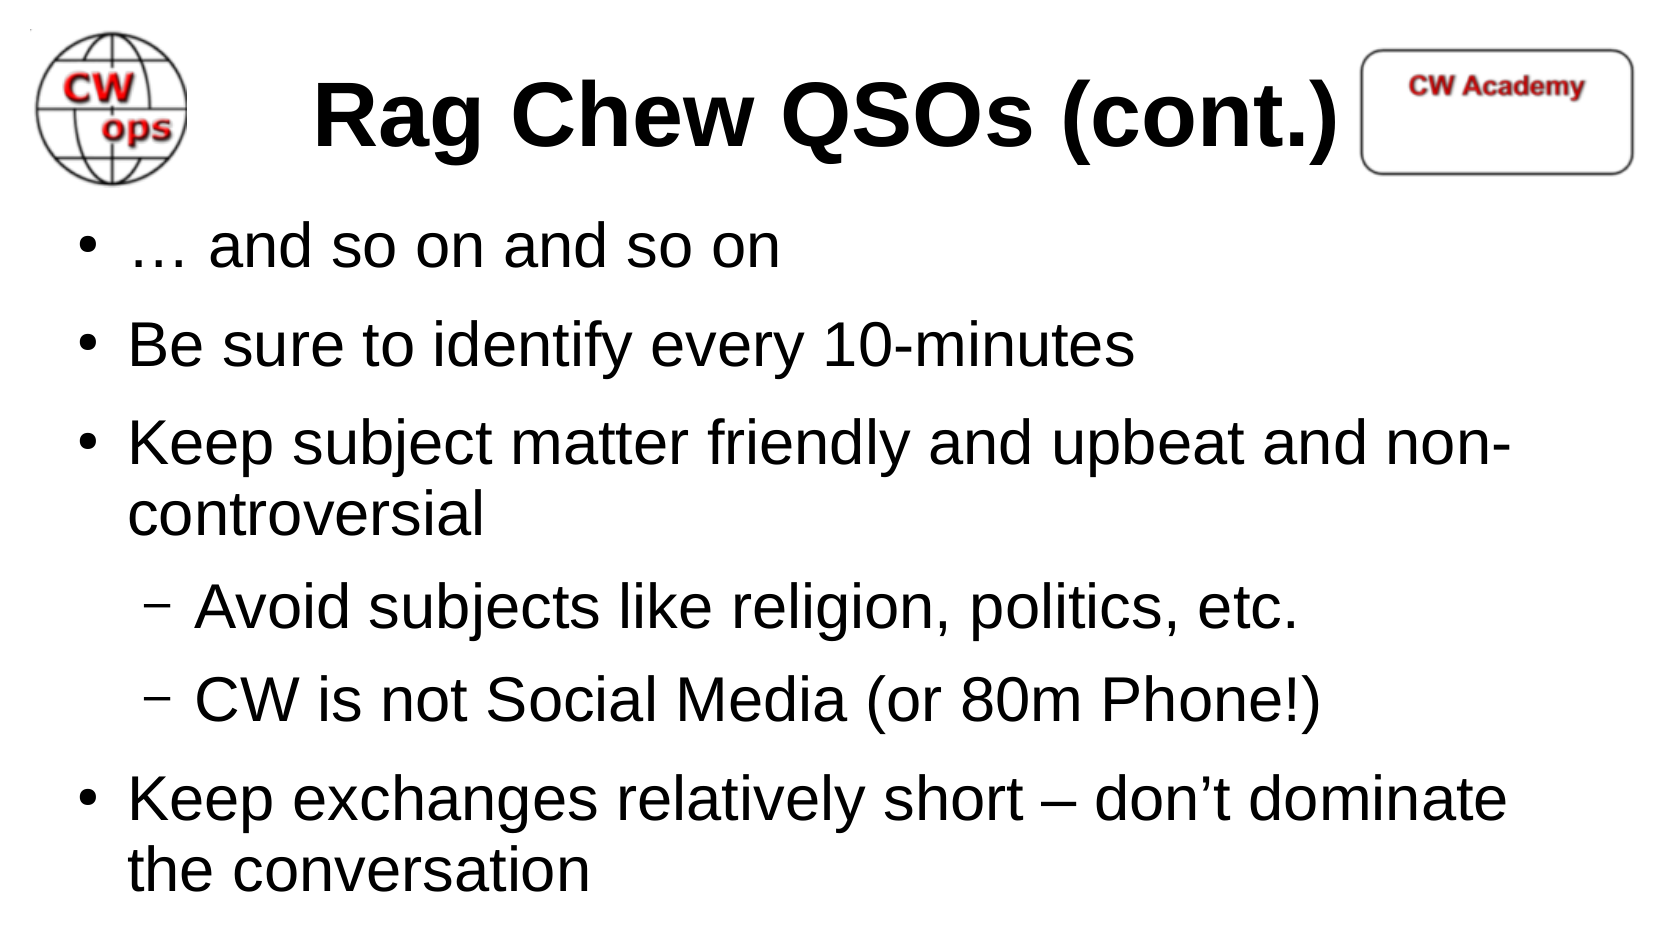

# Rag Chew QSOs (cont.)
… and so on and so on
Be sure to identify every 10-minutes
Keep subject matter friendly and upbeat and non-controversial
Avoid subjects like religion, politics, etc.
CW is not Social Media (or 80m Phone!)
Keep exchanges relatively short – don’t dominate the conversation